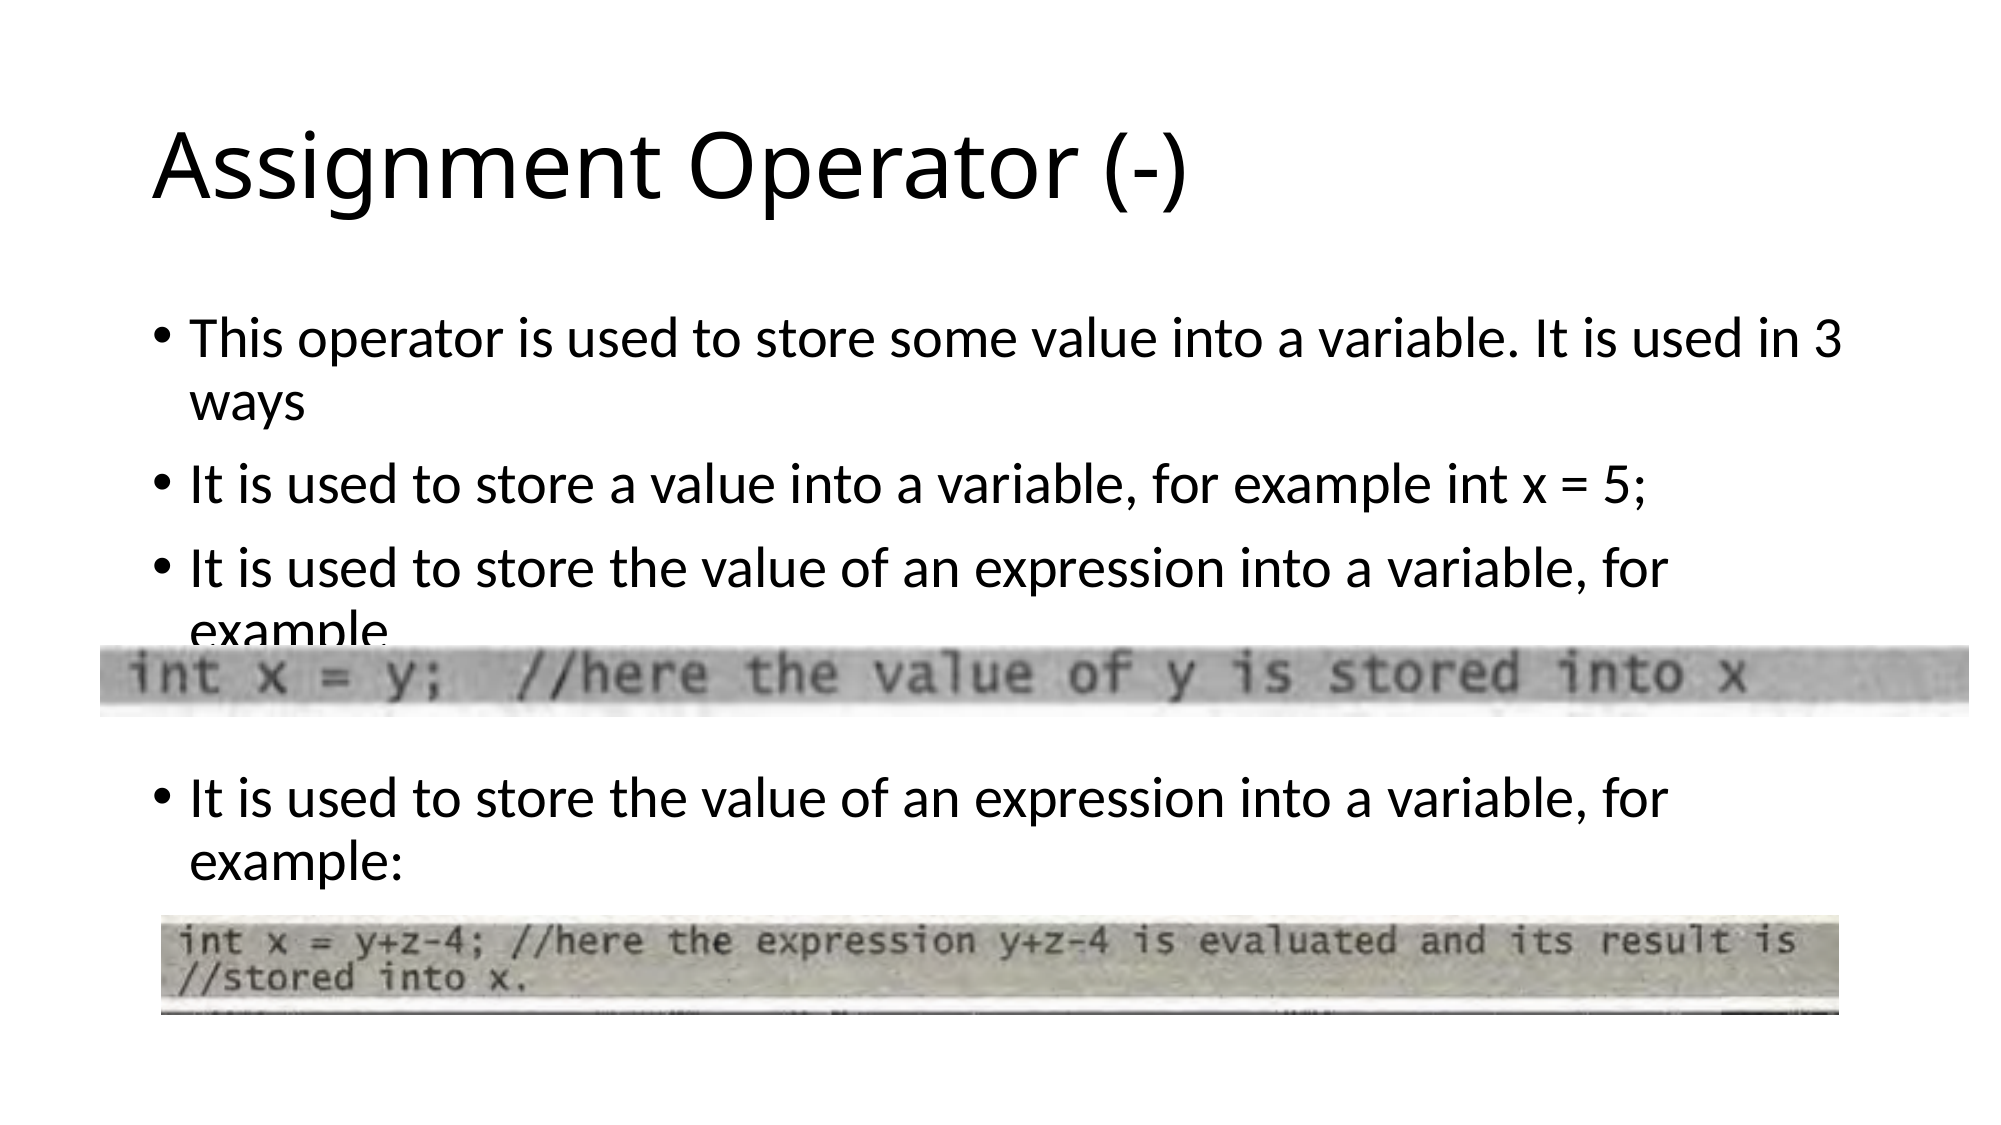

# Assignment Operator (-)
This operator is used to store some value into a variable. It is used in 3 ways
It is used to store a value into a variable, for example int x = 5;
It is used to store the value of an expression into a variable, for example
It is used to store the value of an expression into a variable, for example: